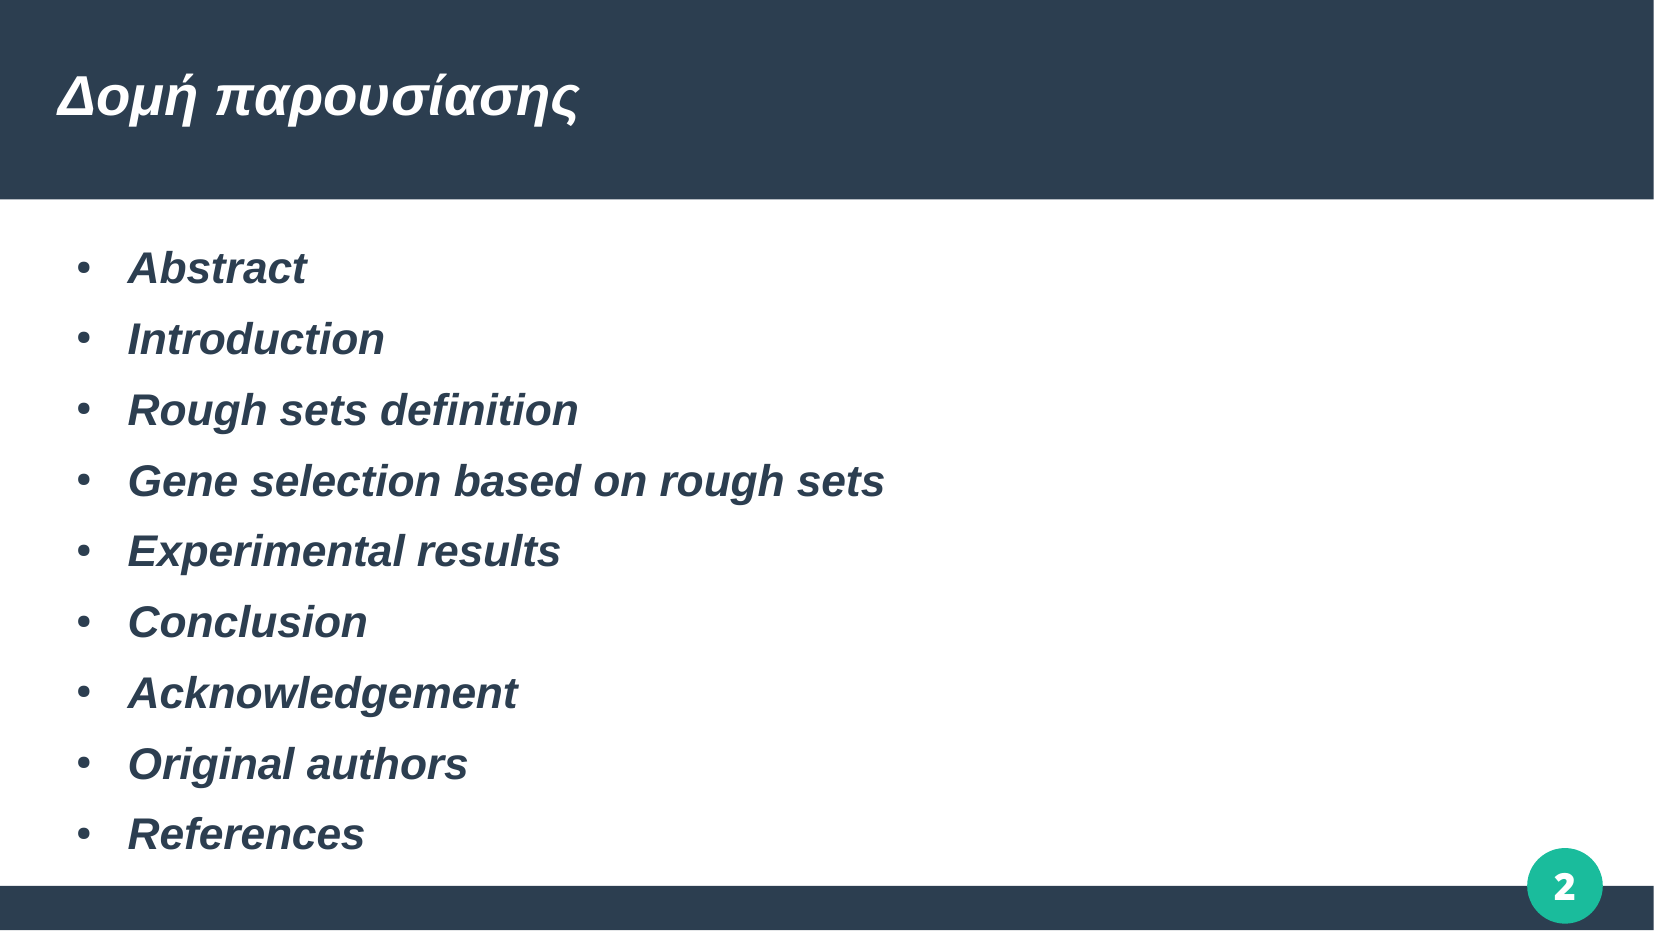

# Δομή παρουσίασης
Abstract
Introduction
Rough sets definition
Gene selection based on rough sets
Experimental results
Conclusion
Acknowledgement
Original authors
References